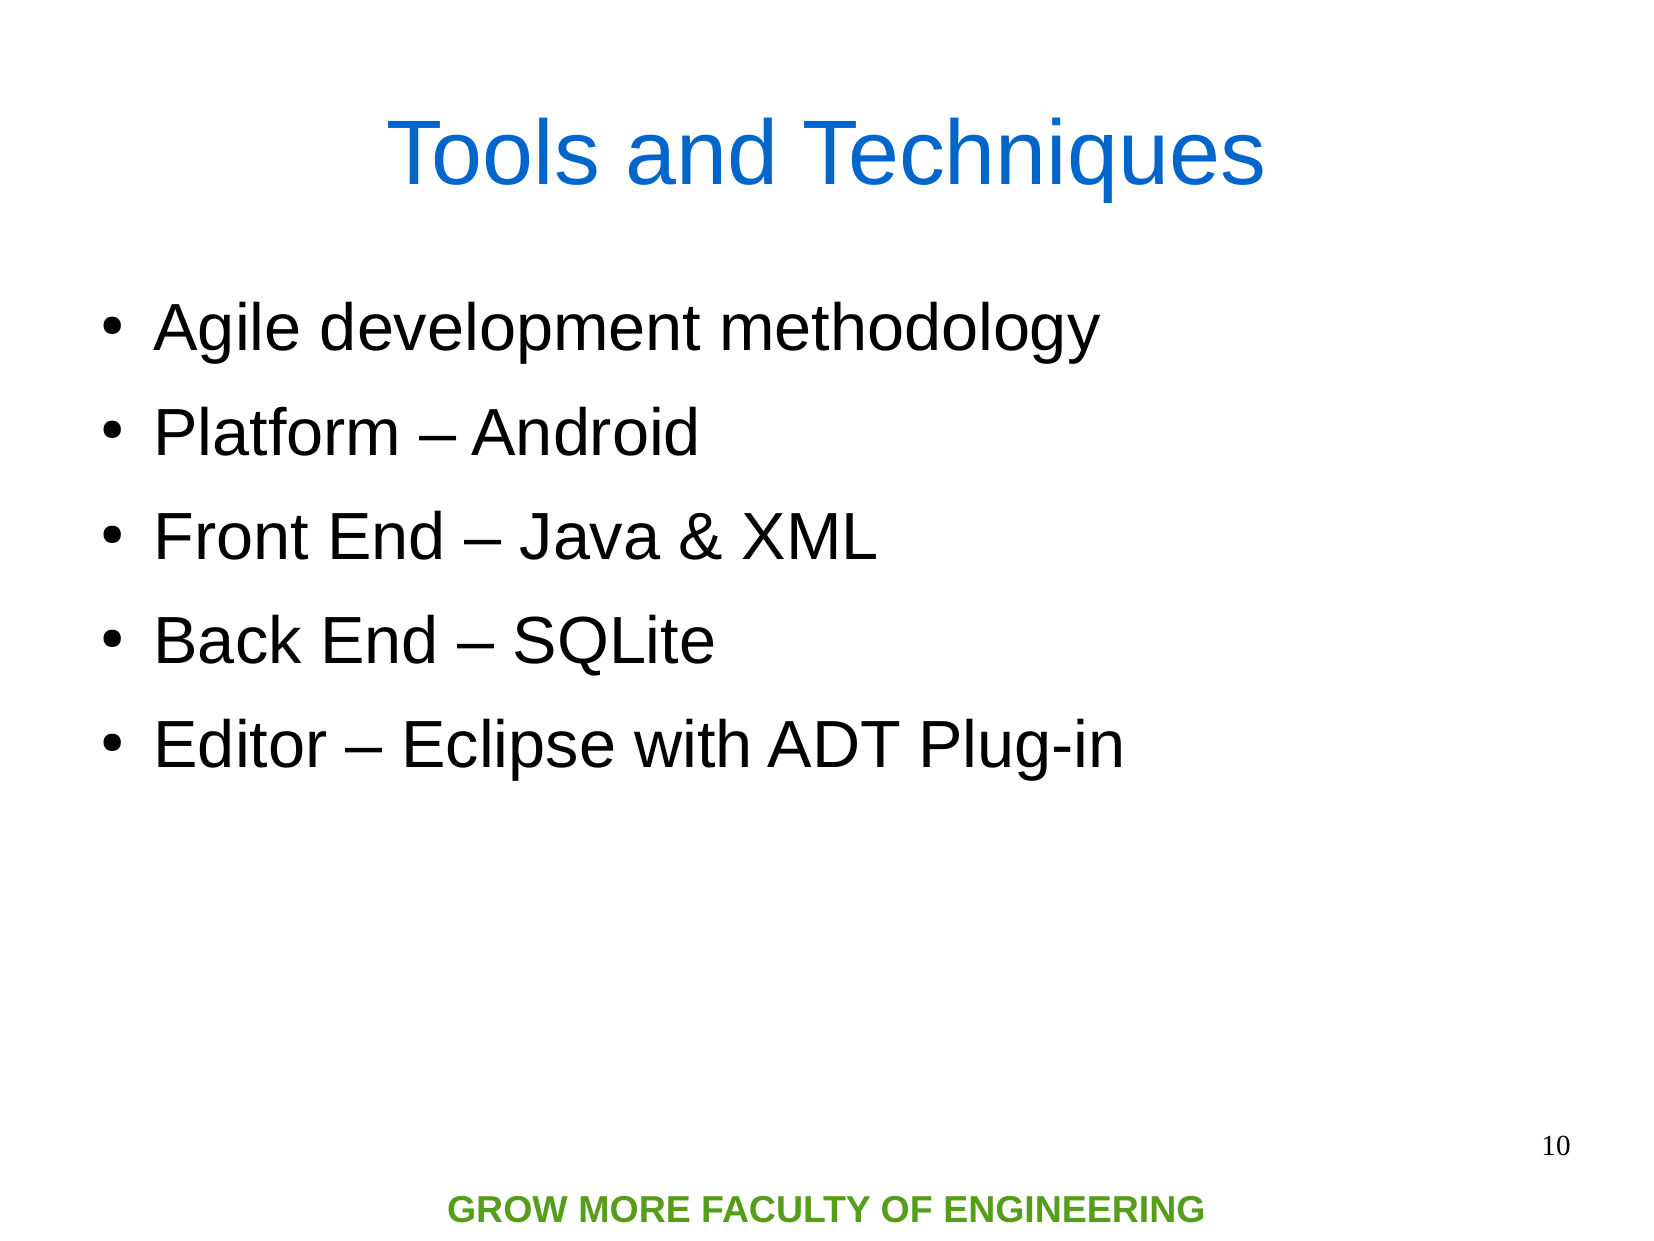

# Tools and Techniques
Agile development methodology
Platform – Android
Front End – Java & XML
Back End – SQLite
Editor – Eclipse with ADT Plug-in
10